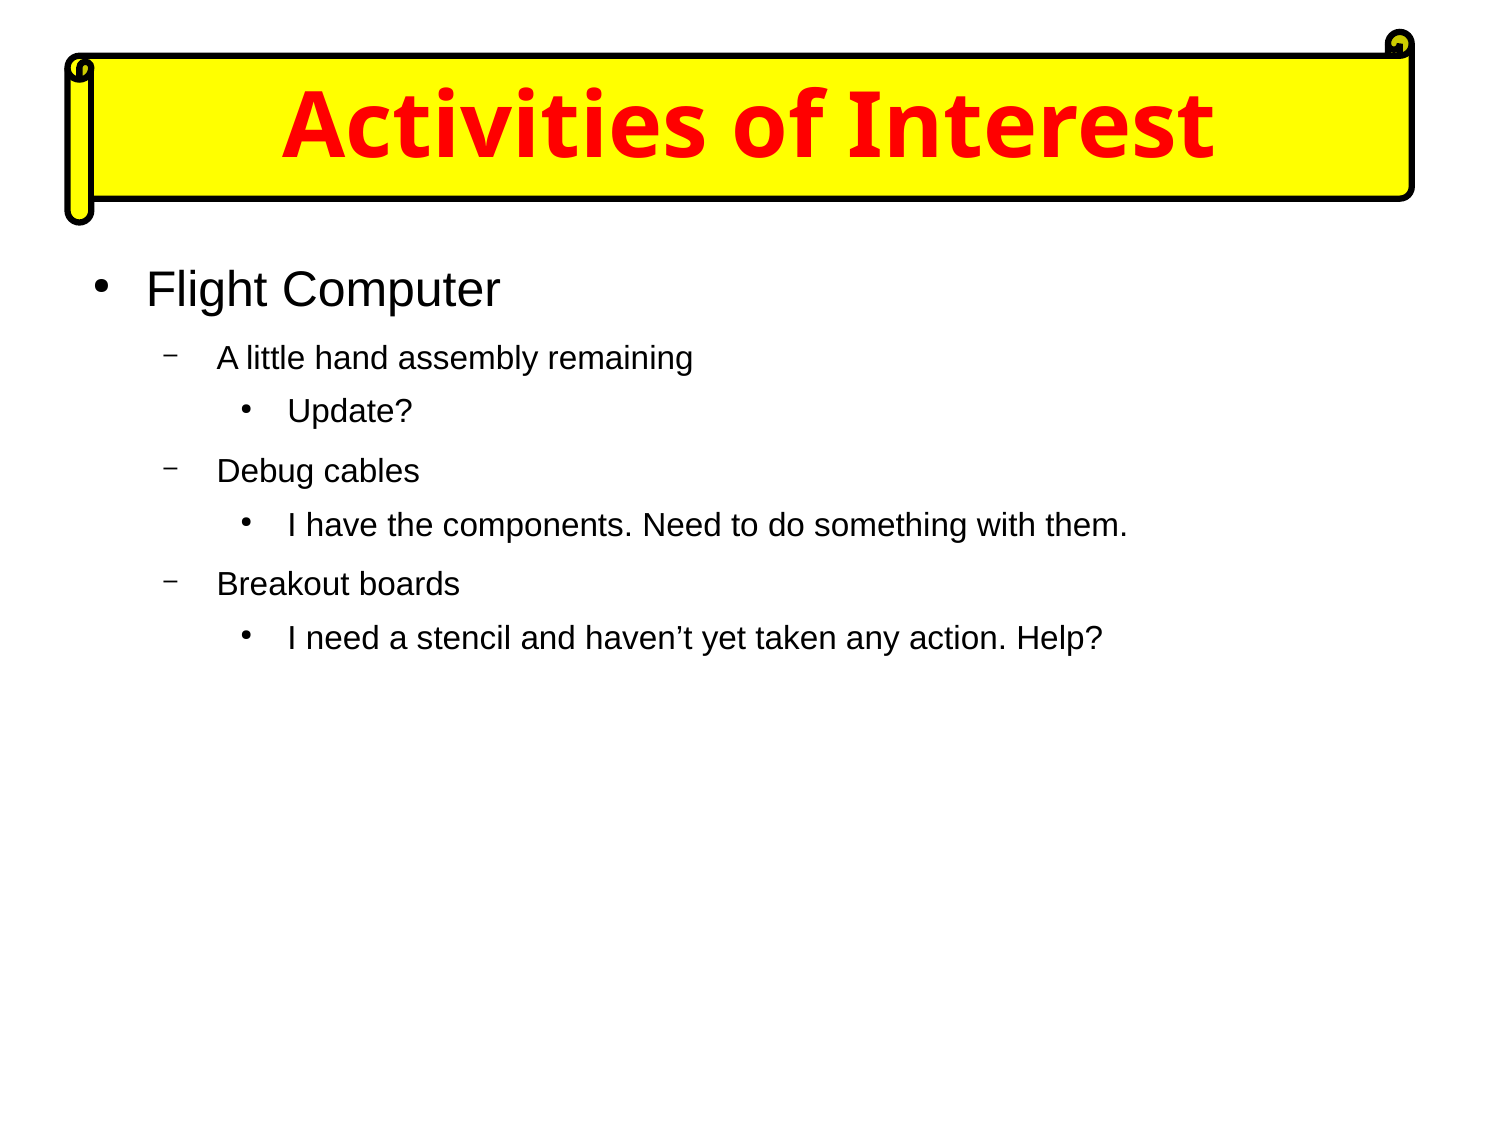

Activities of Interest
# Flight Computer
A little hand assembly remaining
Update?
Debug cables
I have the components. Need to do something with them.
Breakout boards
I need a stencil and haven’t yet taken any action. Help?